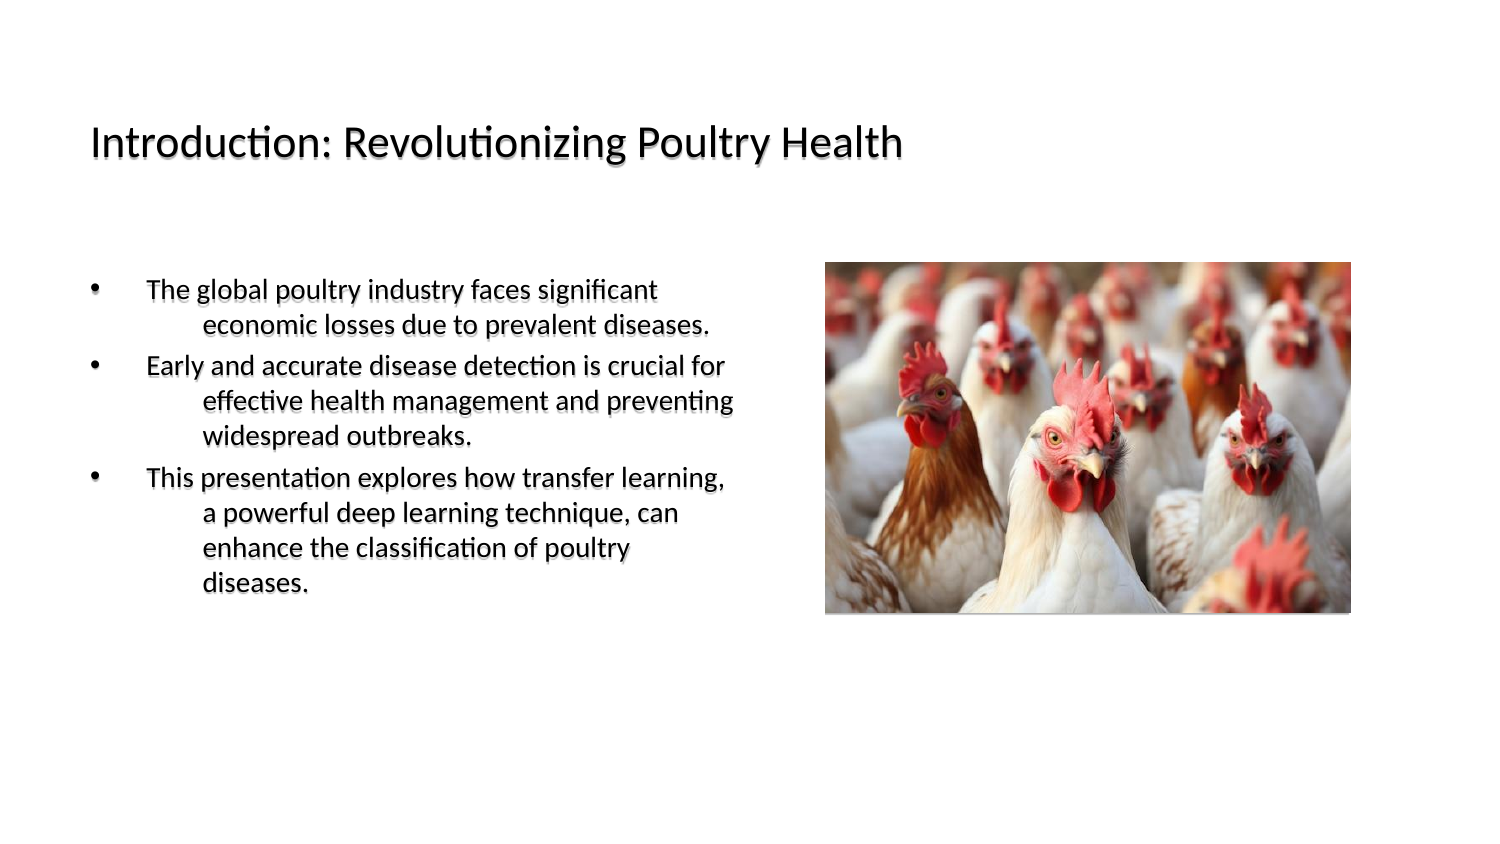

# Introduction: Revolutionizing Poultry Health
The global poultry industry faces significant economic losses due to prevalent diseases.
Early and accurate disease detection is crucial for effective health management and preventing widespread outbreaks.
This presentation explores how transfer learning, a powerful deep learning technique, can enhance the classification of poultry diseases.